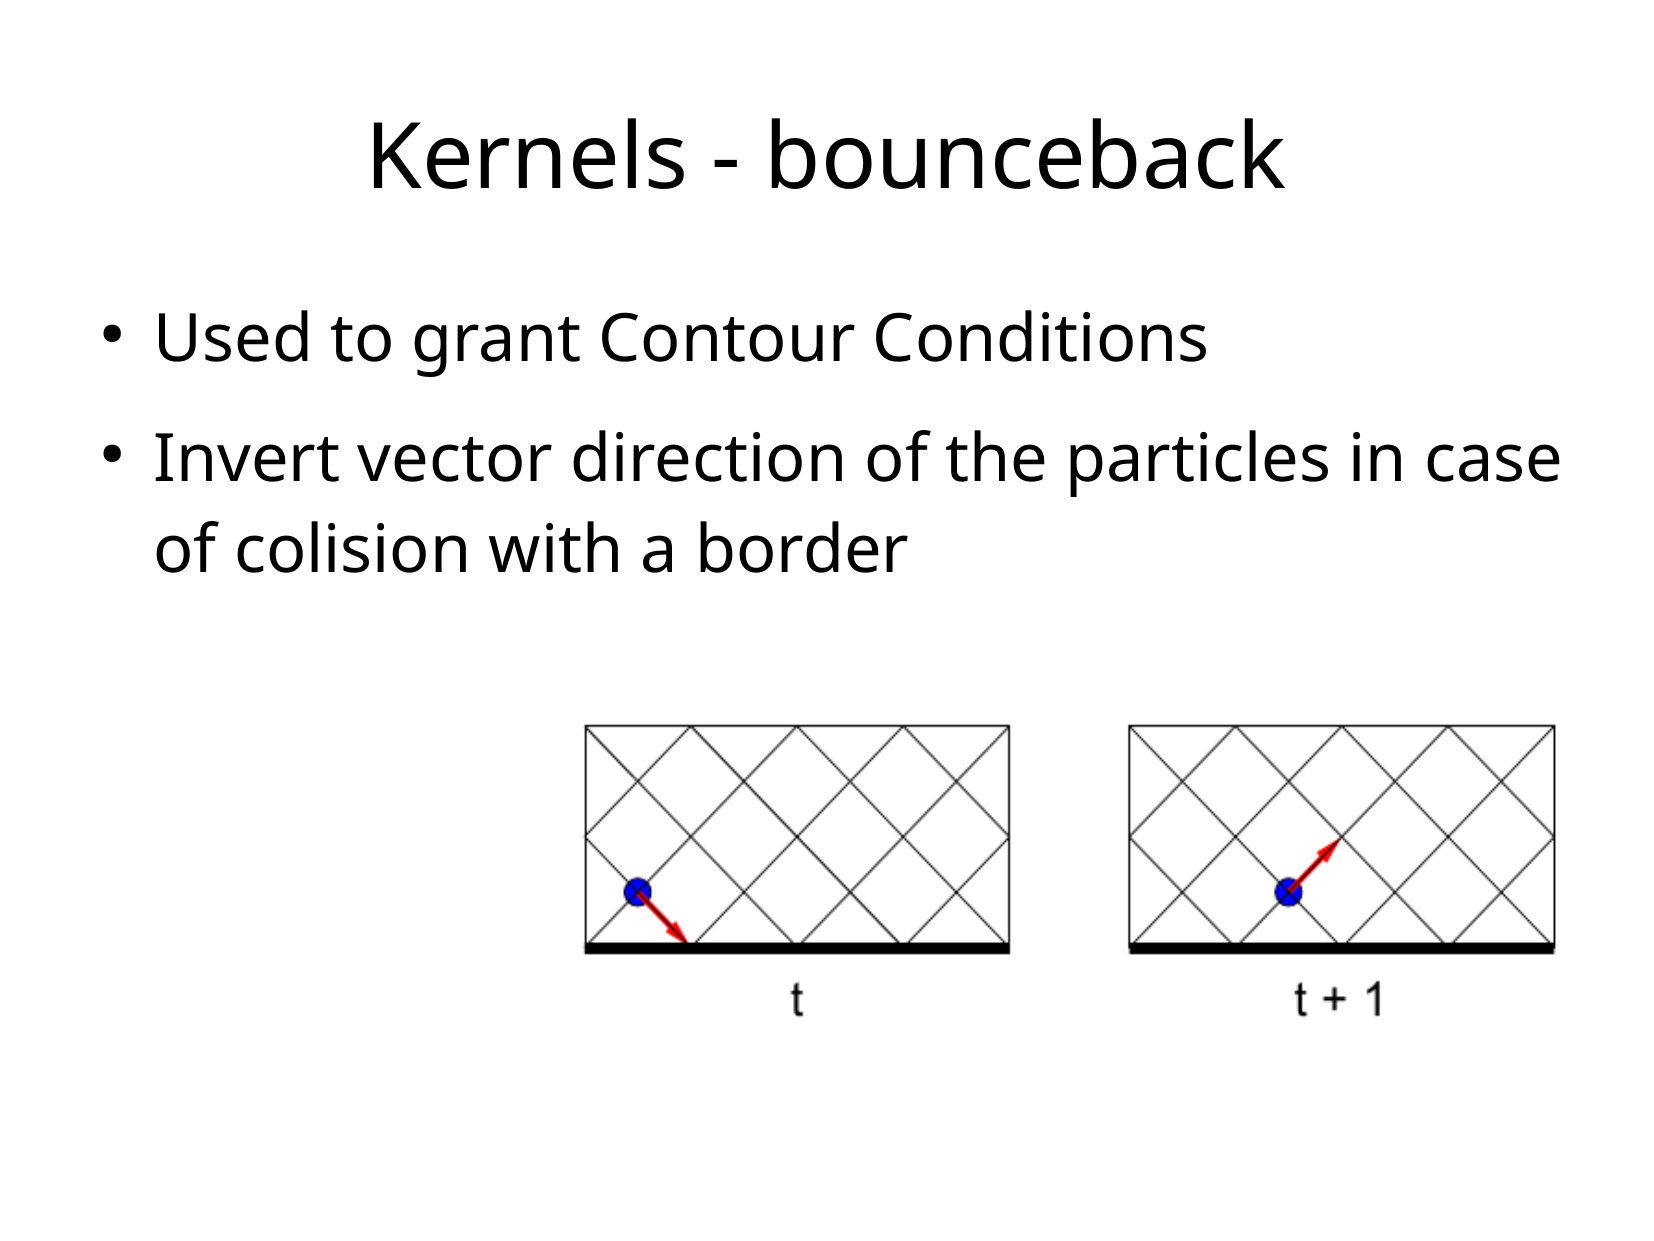

# Kernels - bounceback
Used to grant Contour Conditions
Invert vector direction of the particles in case of colision with a border